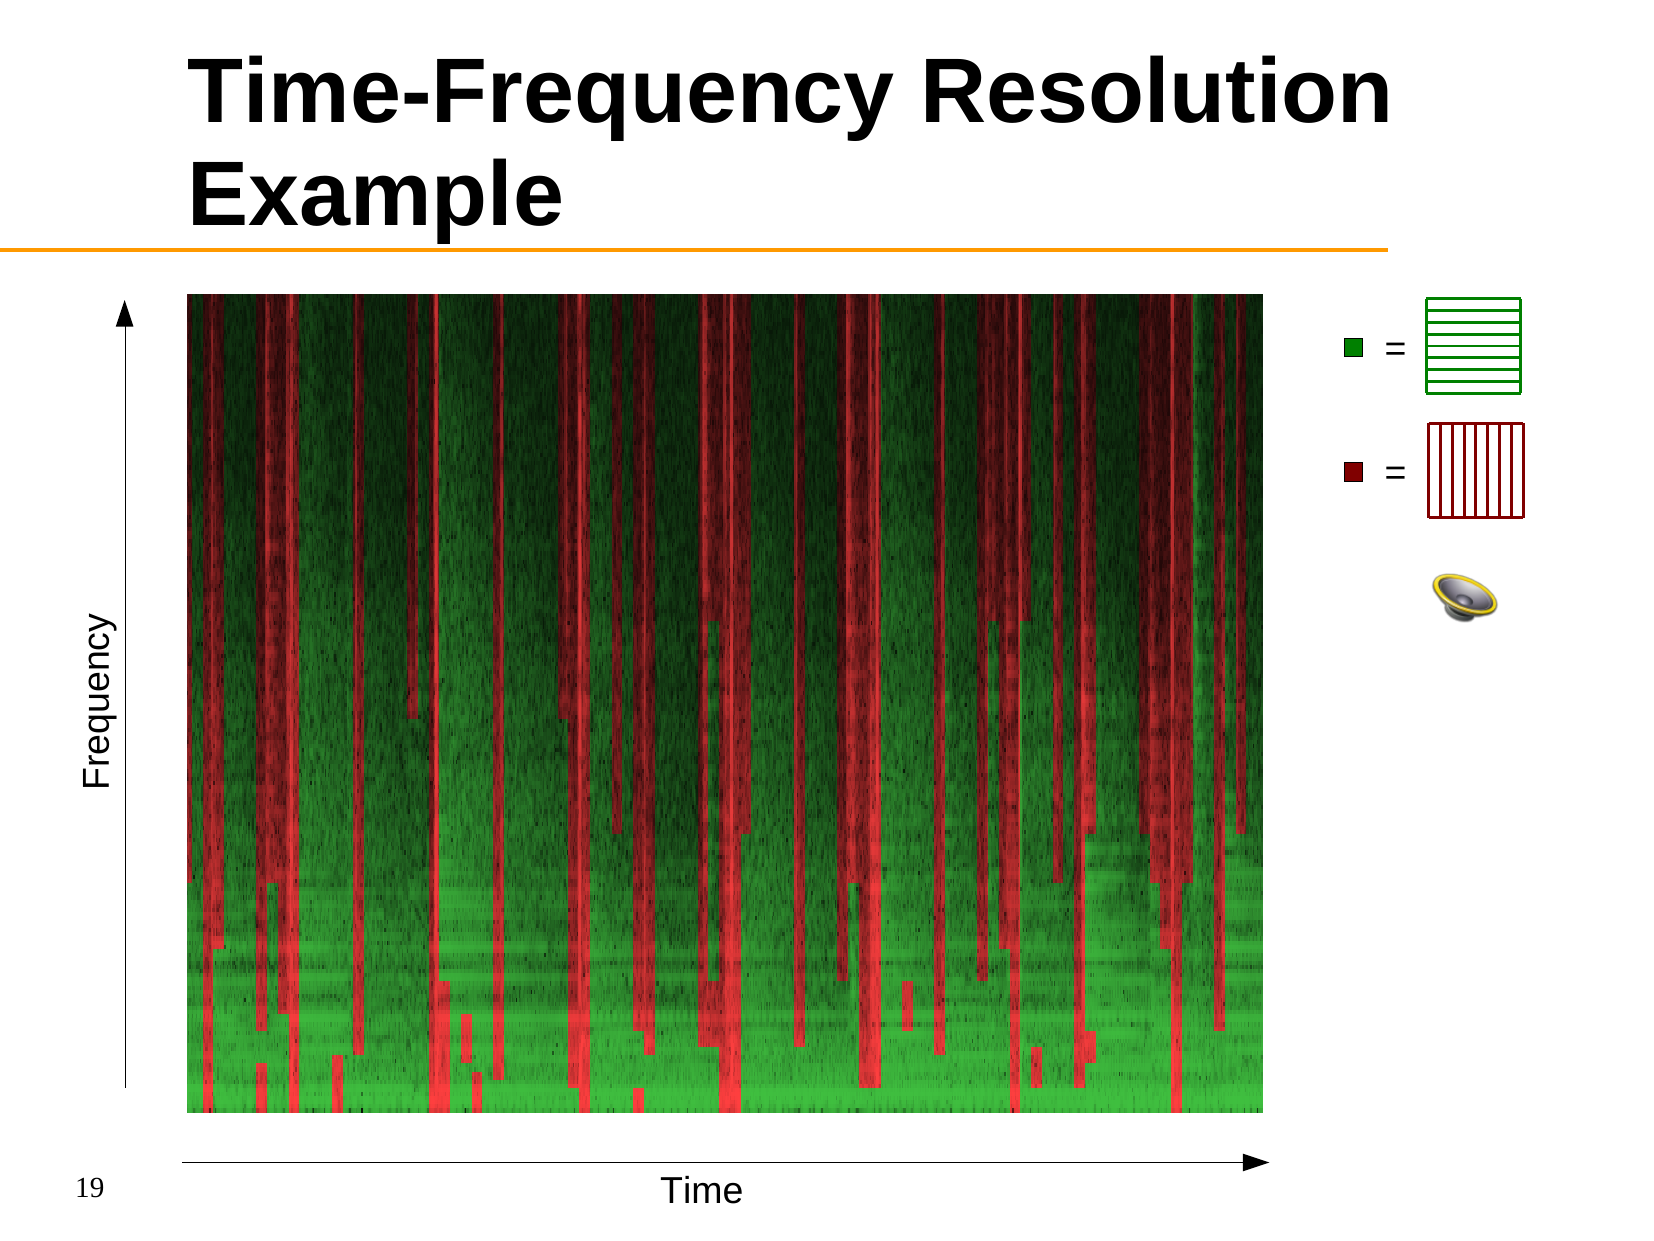

# Time-Frequency Resolution Example
=
=
Frequency
Time
19